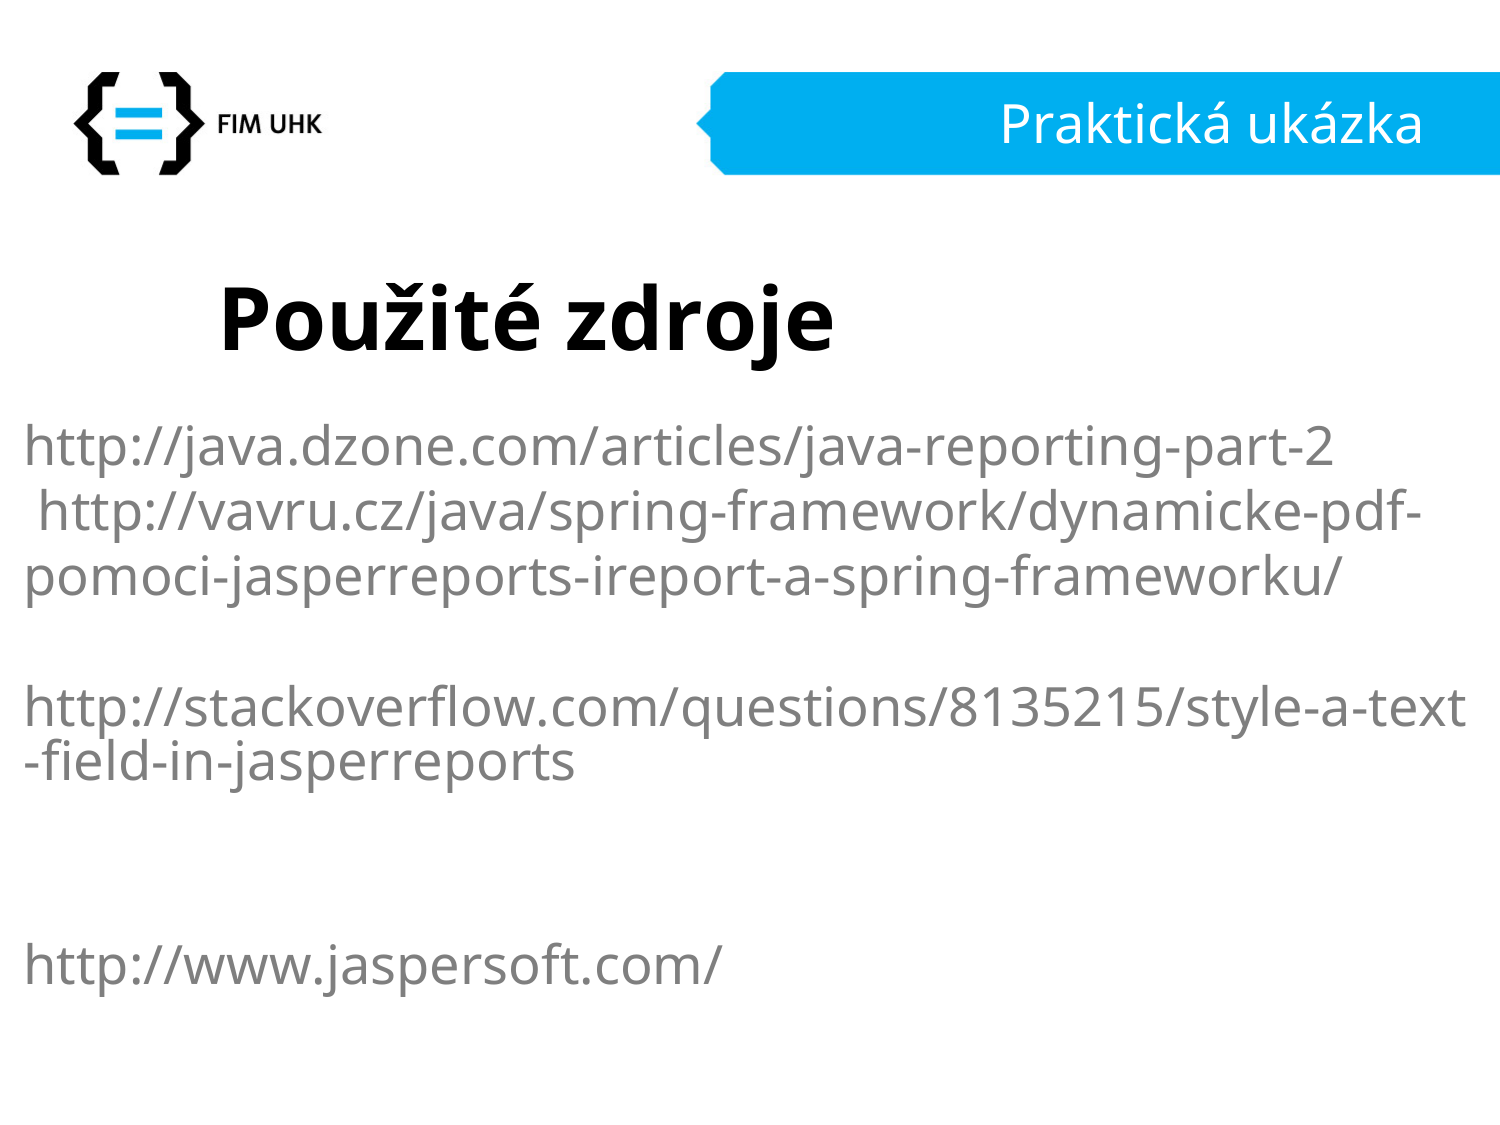

# Praktická ukázka
Použité zdroje
http://java.dzone.com/articles/java-reporting-part-2
 http://vavru.cz/java/spring-framework/dynamicke-pdf-pomoci-jasperreports-ireport-a-spring-frameworku/
http://stackoverflow.com/questions/8135215/style-a-text-field-in-jasperreports
http://www.jaspersoft.com/